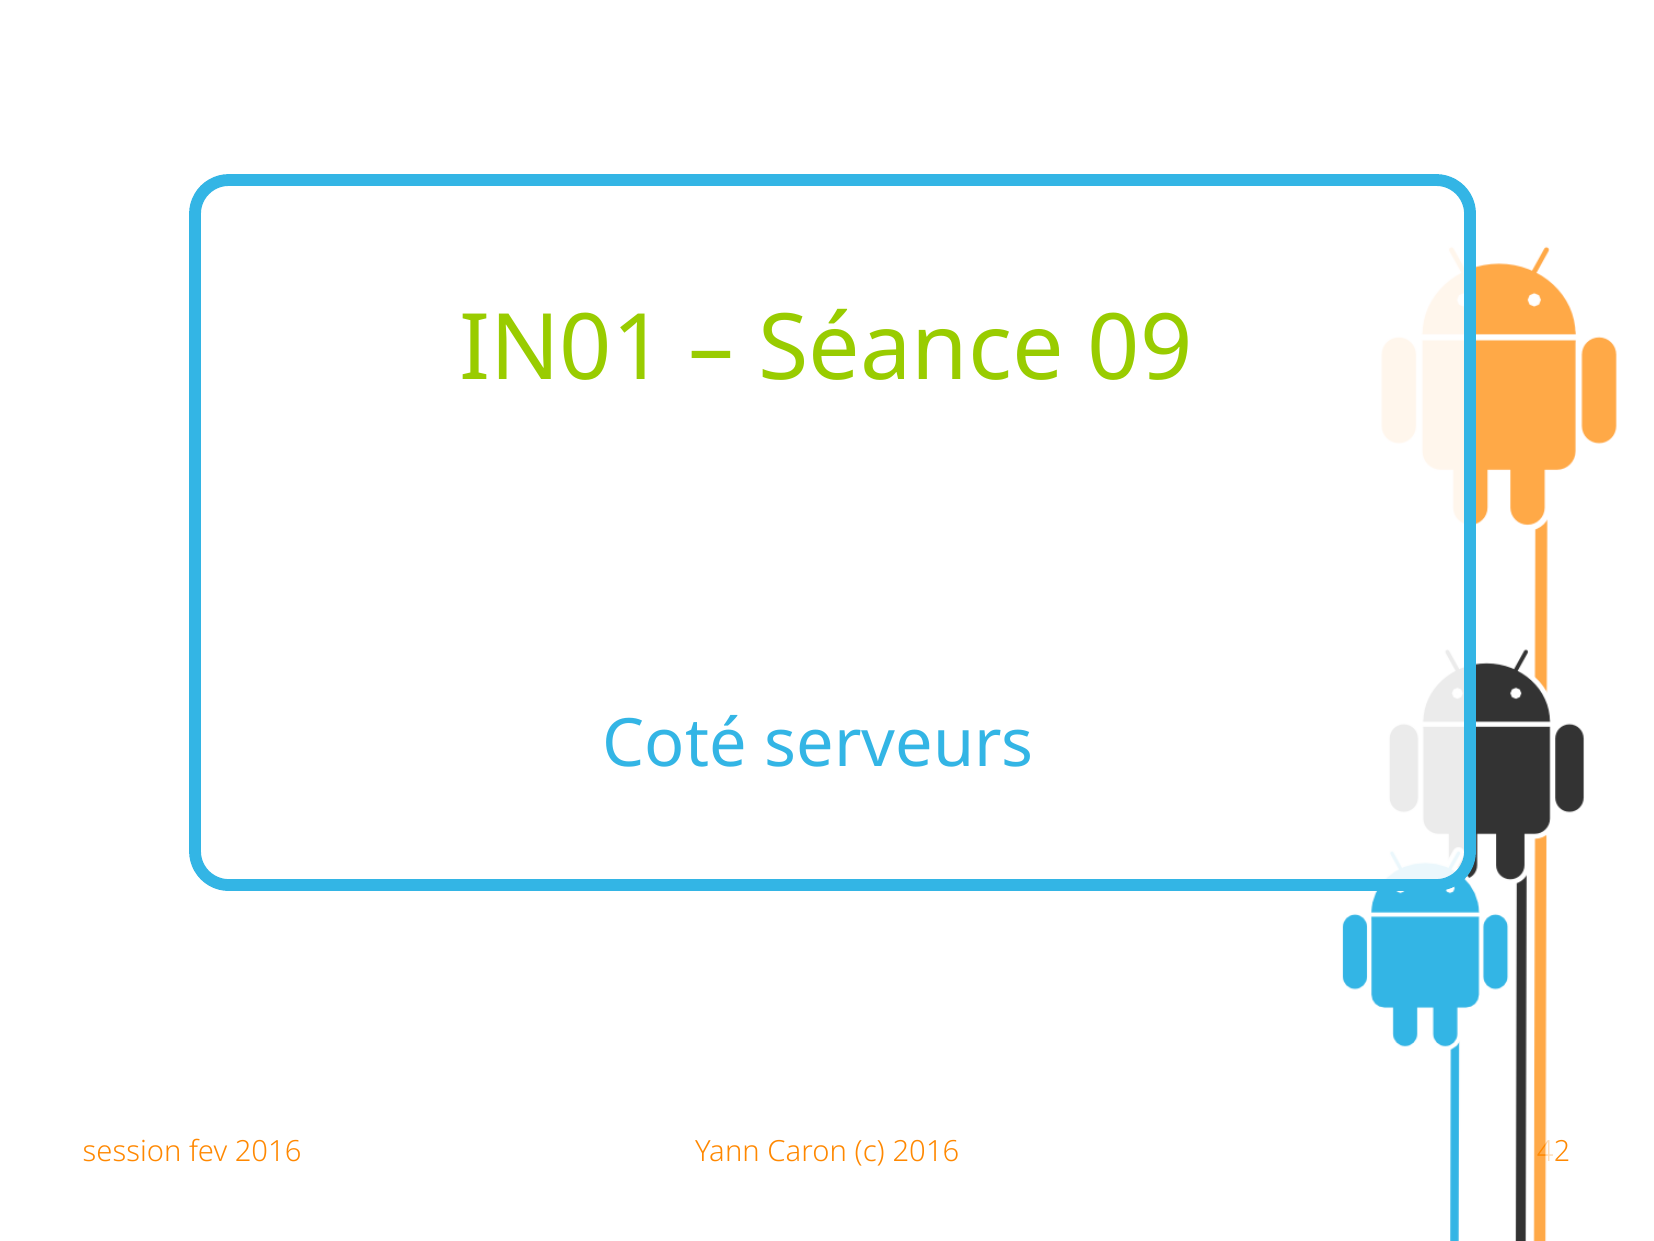

# IN01 – Séance 09
Coté serveurs
session fev 2016
Yann Caron (c) 2016
42